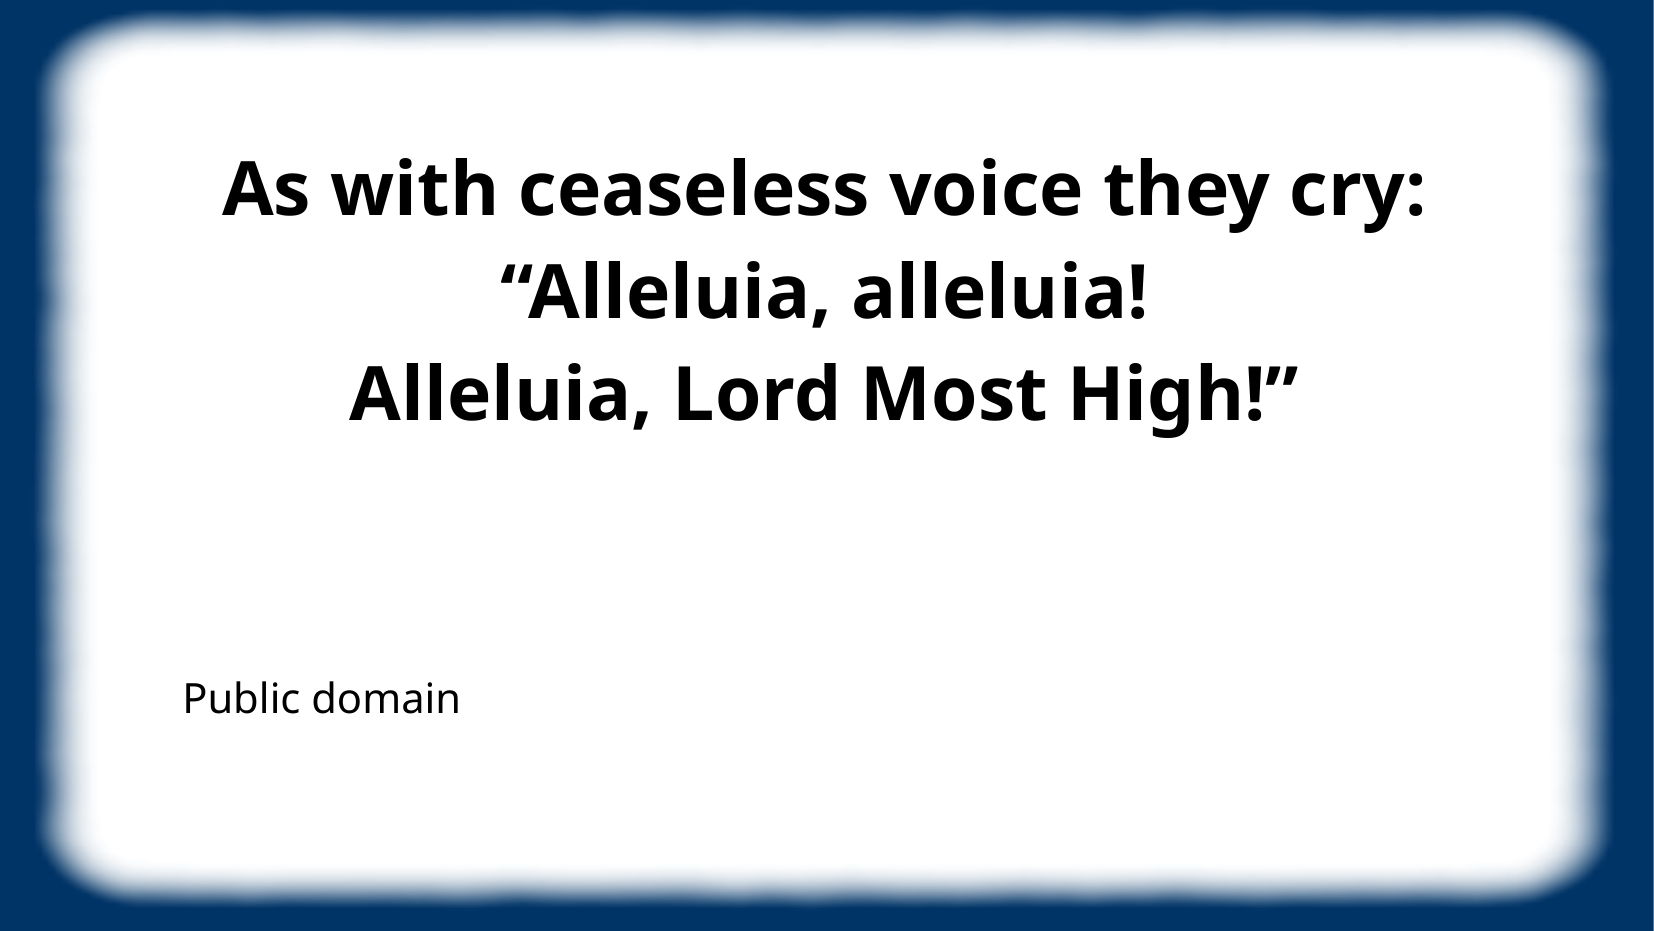

As with ceaseless voice they cry:
“Alleluia, alleluia!
Alleluia, Lord Most High!”
 Public domain